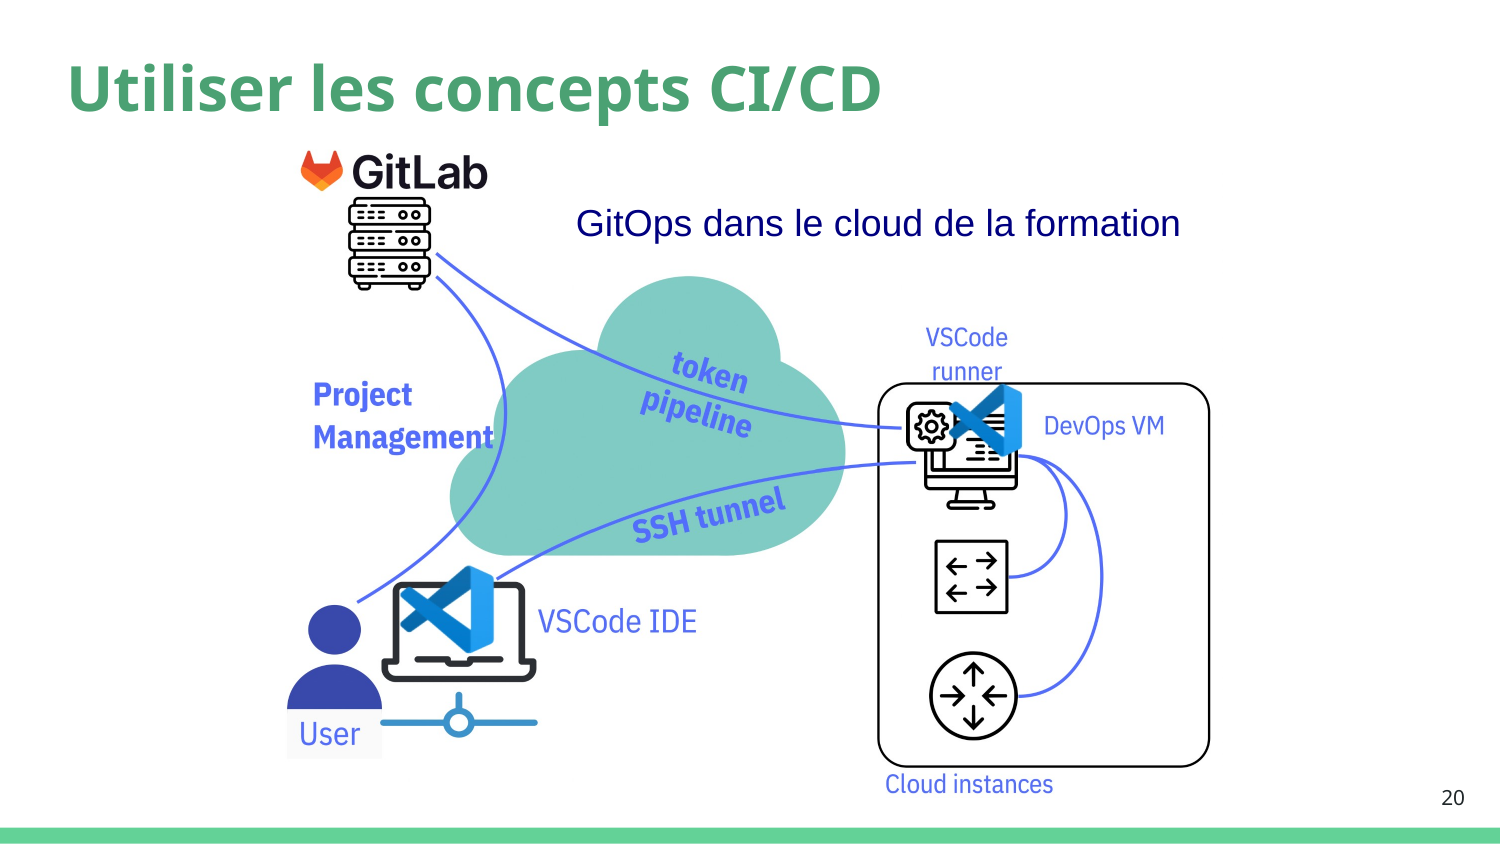

# Utiliser les concepts CI/CD
GitOps dans le cloud de la formation